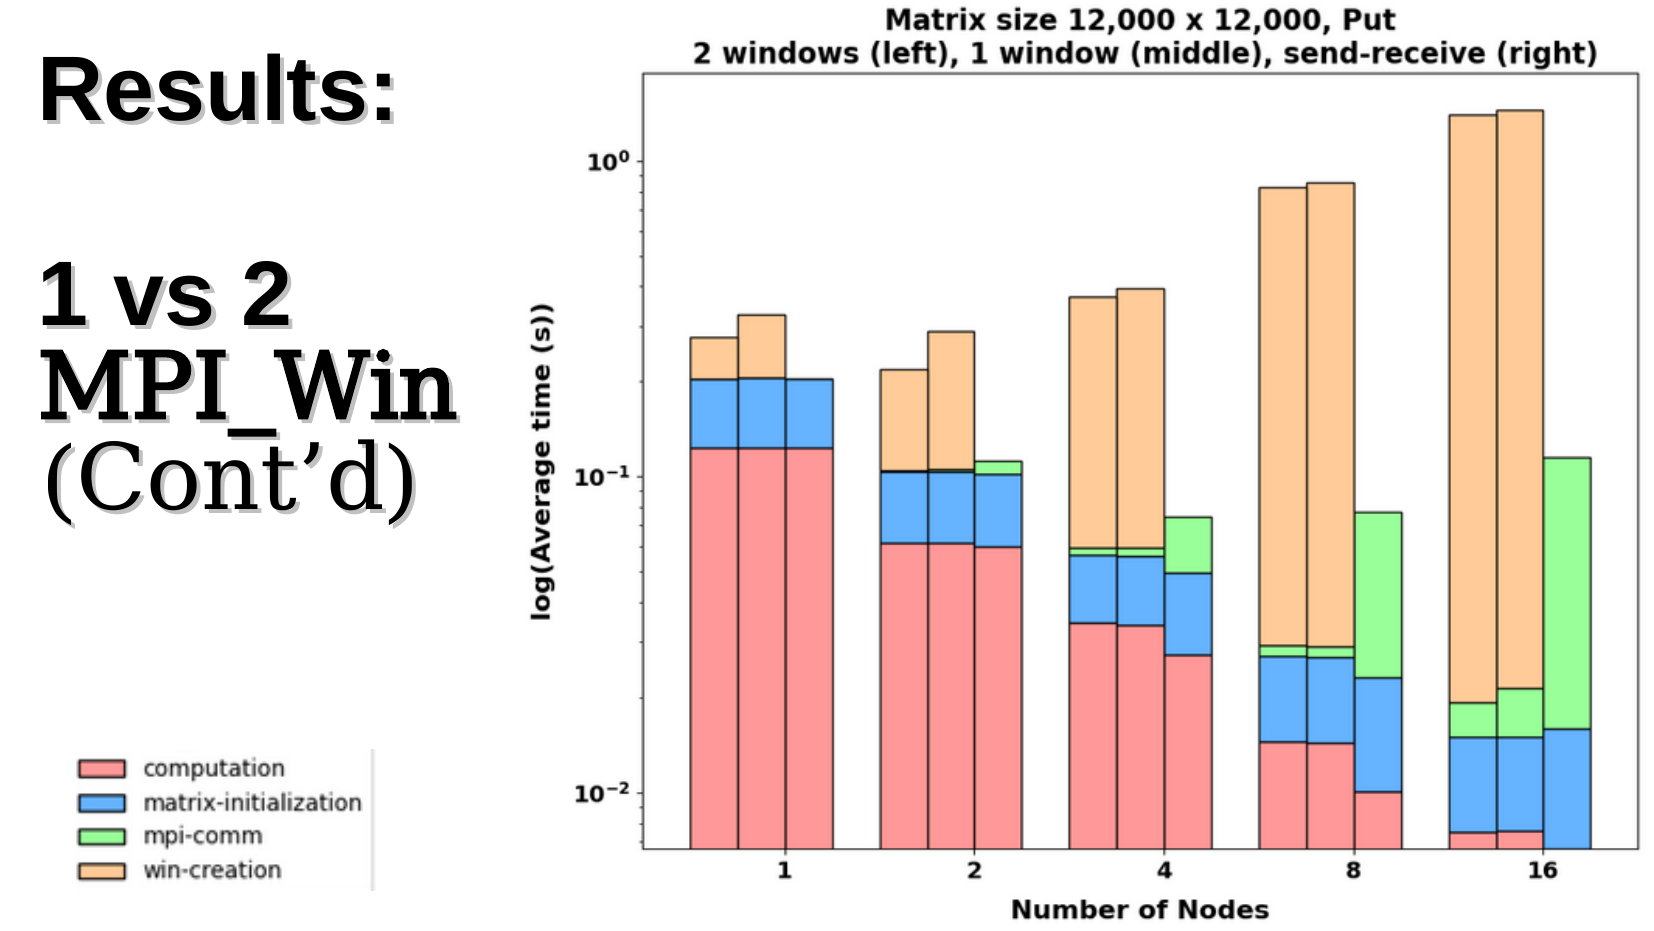

# Results: 1 vs 2 MPI_Win (Cont’d)